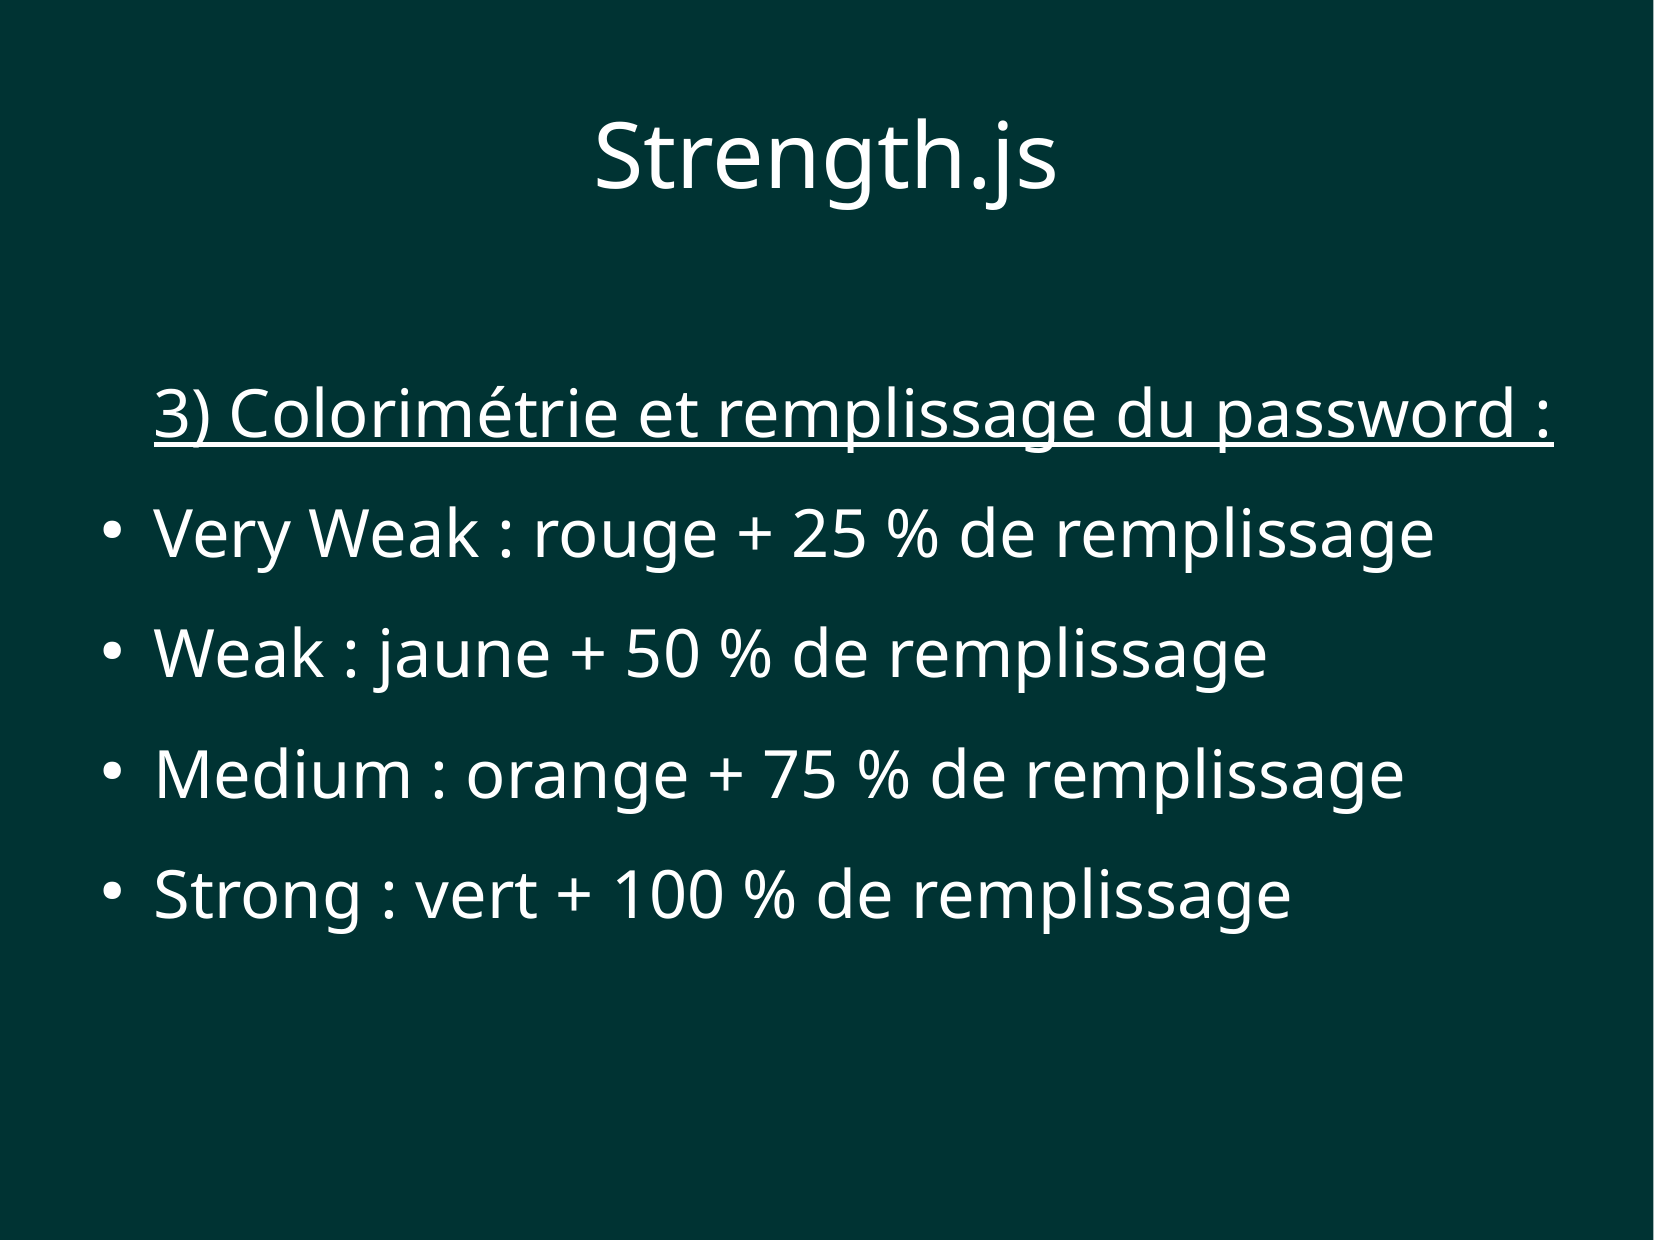

# Strength.js
3) Colorimétrie et remplissage du password :
Very Weak : rouge + 25 % de remplissage
Weak : jaune + 50 % de remplissage
Medium : orange + 75 % de remplissage
Strong : vert + 100 % de remplissage